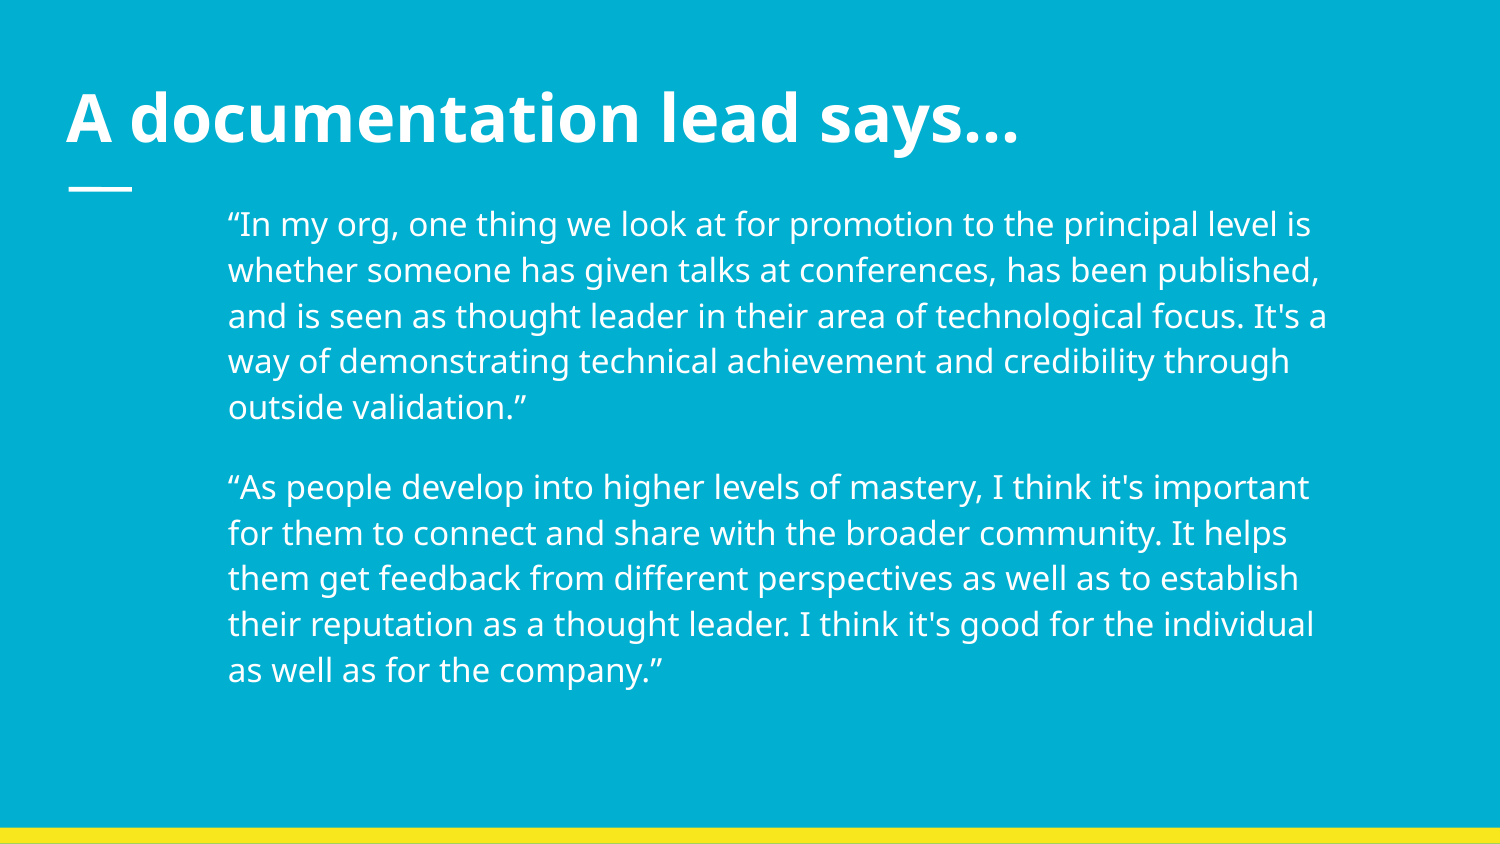

# A documentation lead says...
“In my org, one thing we look at for promotion to the principal level is whether someone has given talks at conferences, has been published, and is seen as thought leader in their area of technological focus. It's a way of demonstrating technical achievement and credibility through outside validation.”
“As people develop into higher levels of mastery, I think it's important for them to connect and share with the broader community. It helps them get feedback from different perspectives as well as to establish their reputation as a thought leader. I think it's good for the individual as well as for the company.”